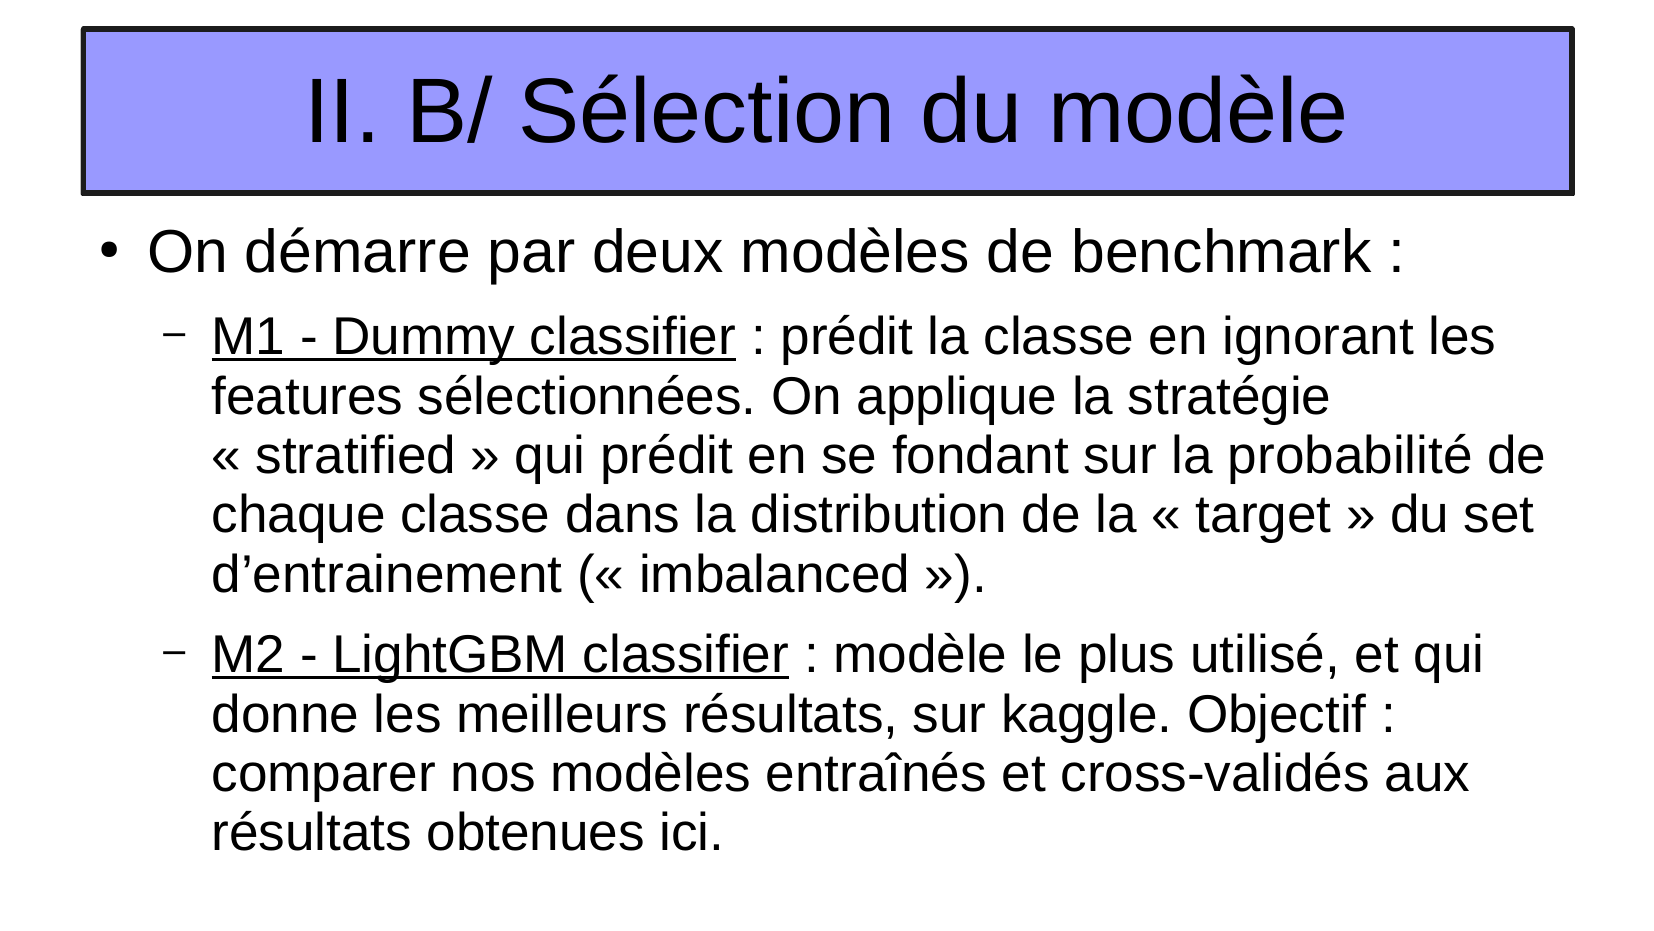

II. B/ Sélection du modèle
#
On démarre par deux modèles de benchmark :
M1 - Dummy classifier : prédit la classe en ignorant les features sélectionnées. On applique la stratégie « stratified » qui prédit en se fondant sur la probabilité de chaque classe dans la distribution de la « target » du set d’entrainement (« imbalanced »).
M2 - LightGBM classifier : modèle le plus utilisé, et qui donne les meilleurs résultats, sur kaggle. Objectif : comparer nos modèles entraînés et cross-validés aux résultats obtenues ici.